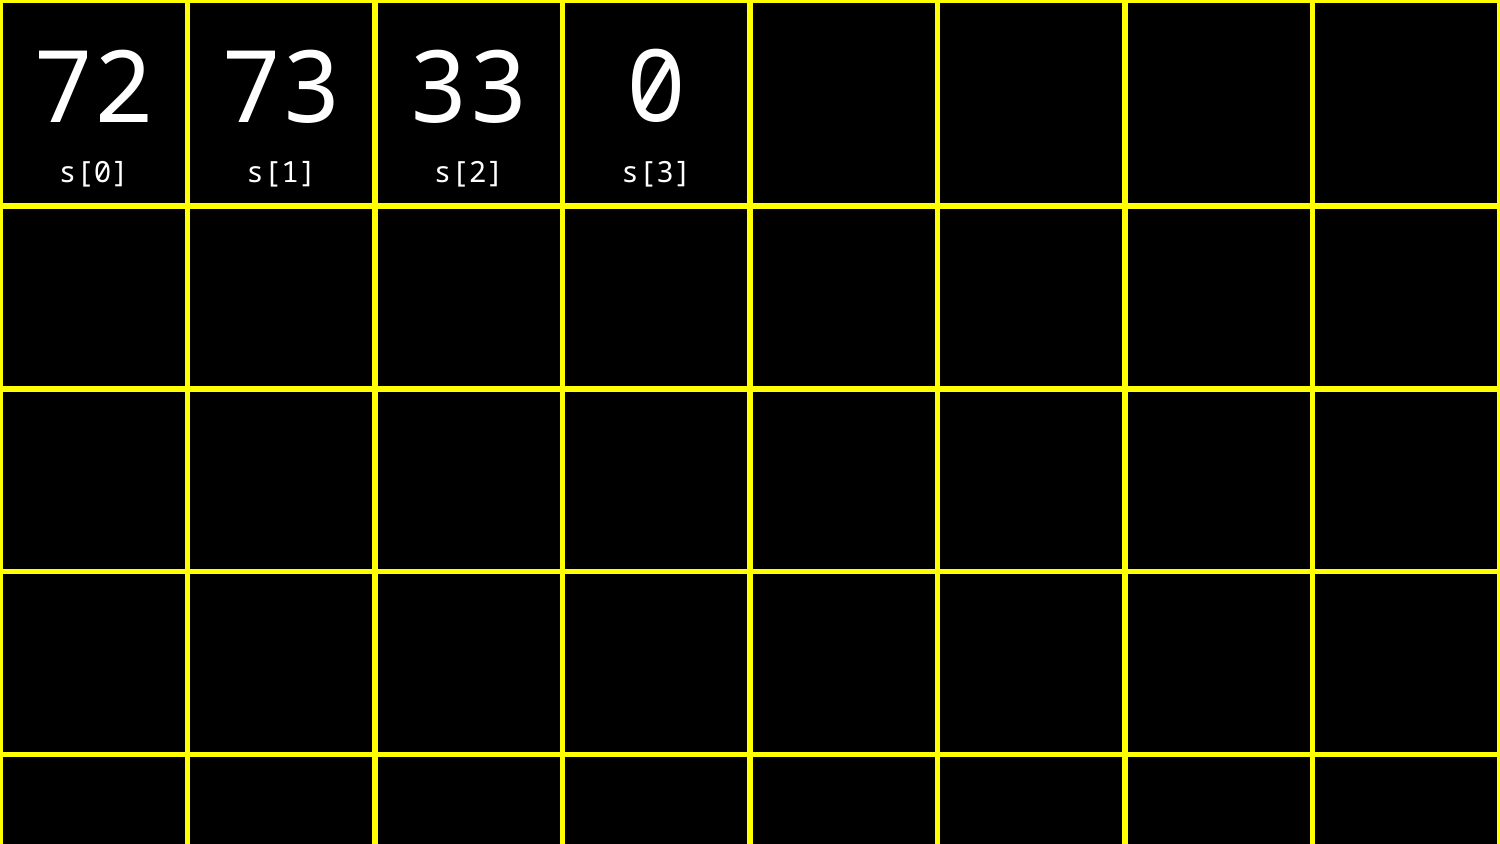

| 72 s[0] | 73 s[1] | 33 s[2] | 0 s[3] | | | | |
| --- | --- | --- | --- | --- | --- | --- | --- |
| | | | | | | | |
| | | | | | | | |
| | | | | | | | |
| | | | | | | | |